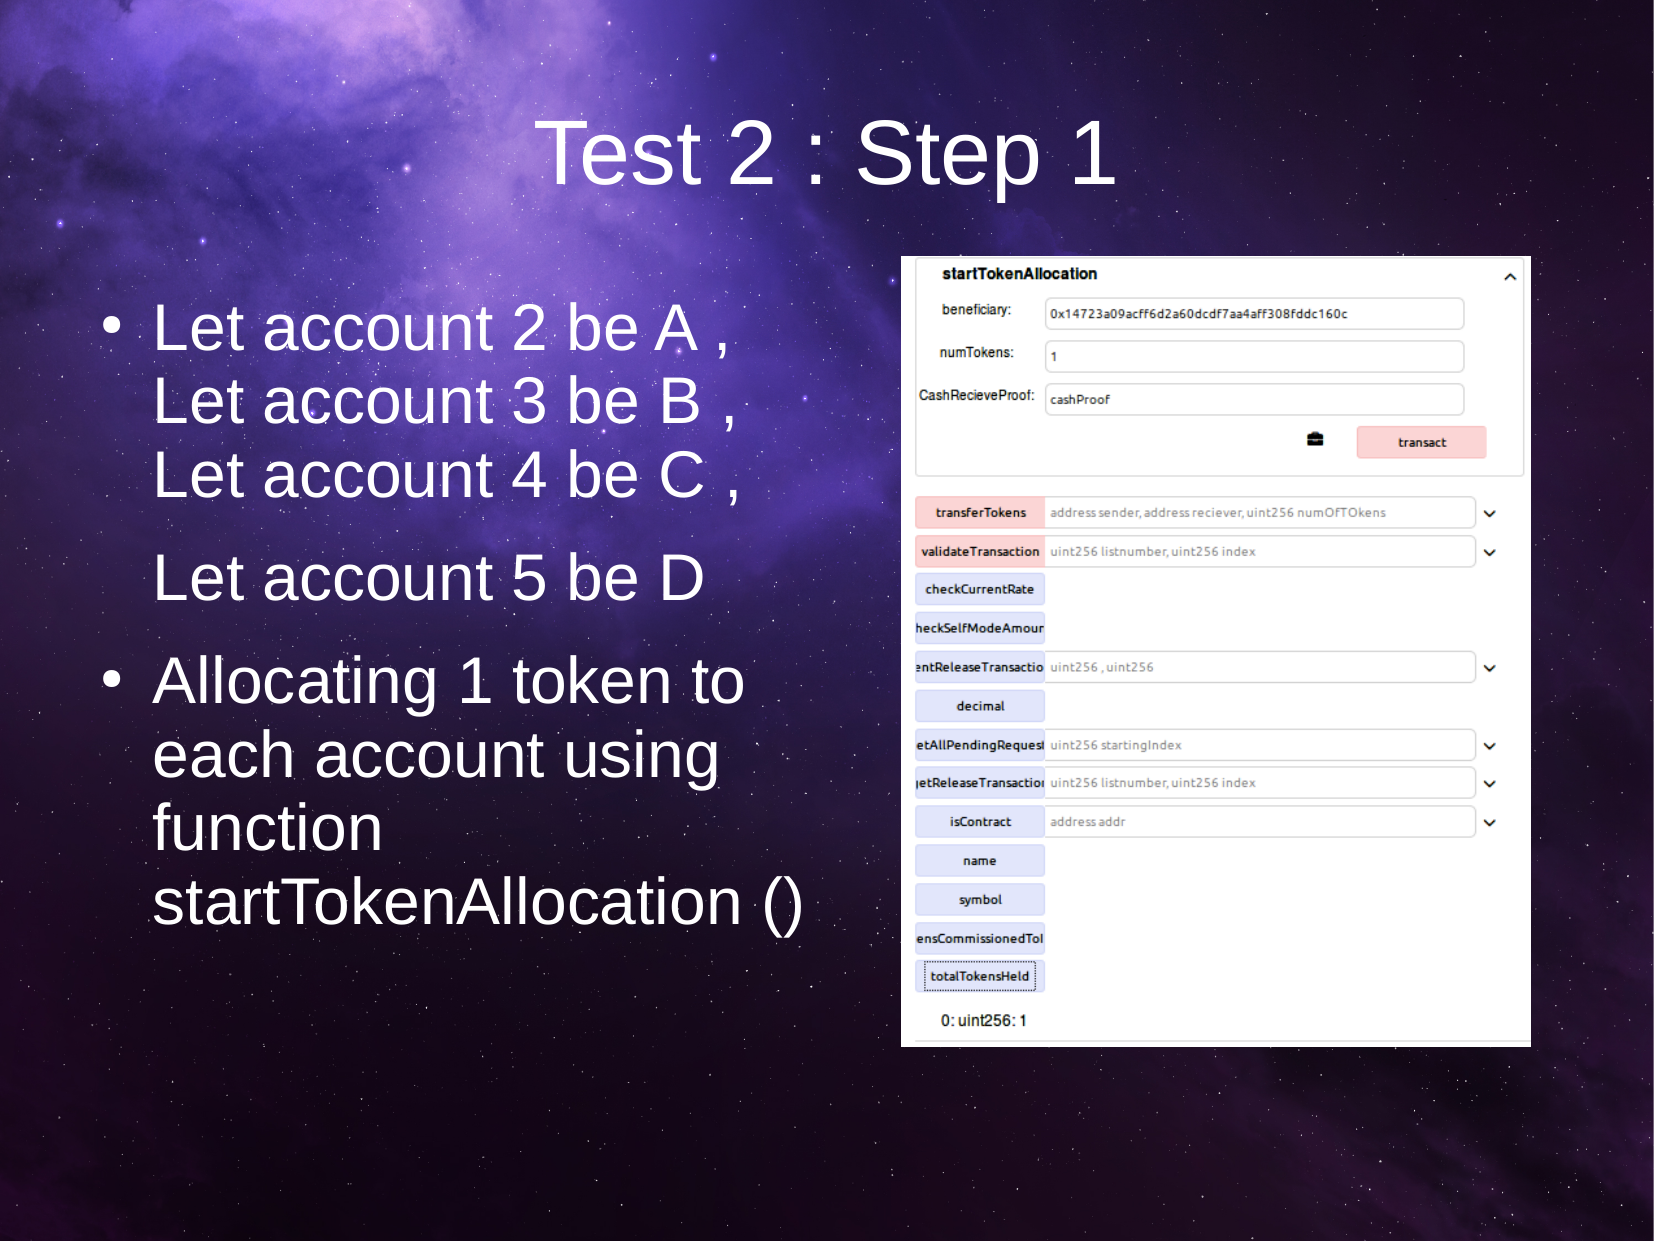

# Test 2 : Step 1
Let account 2 be A , Let account 3 be B , Let account 4 be C ,
Let account 5 be D
Allocating 1 token to each account using function startTokenAllocation ()